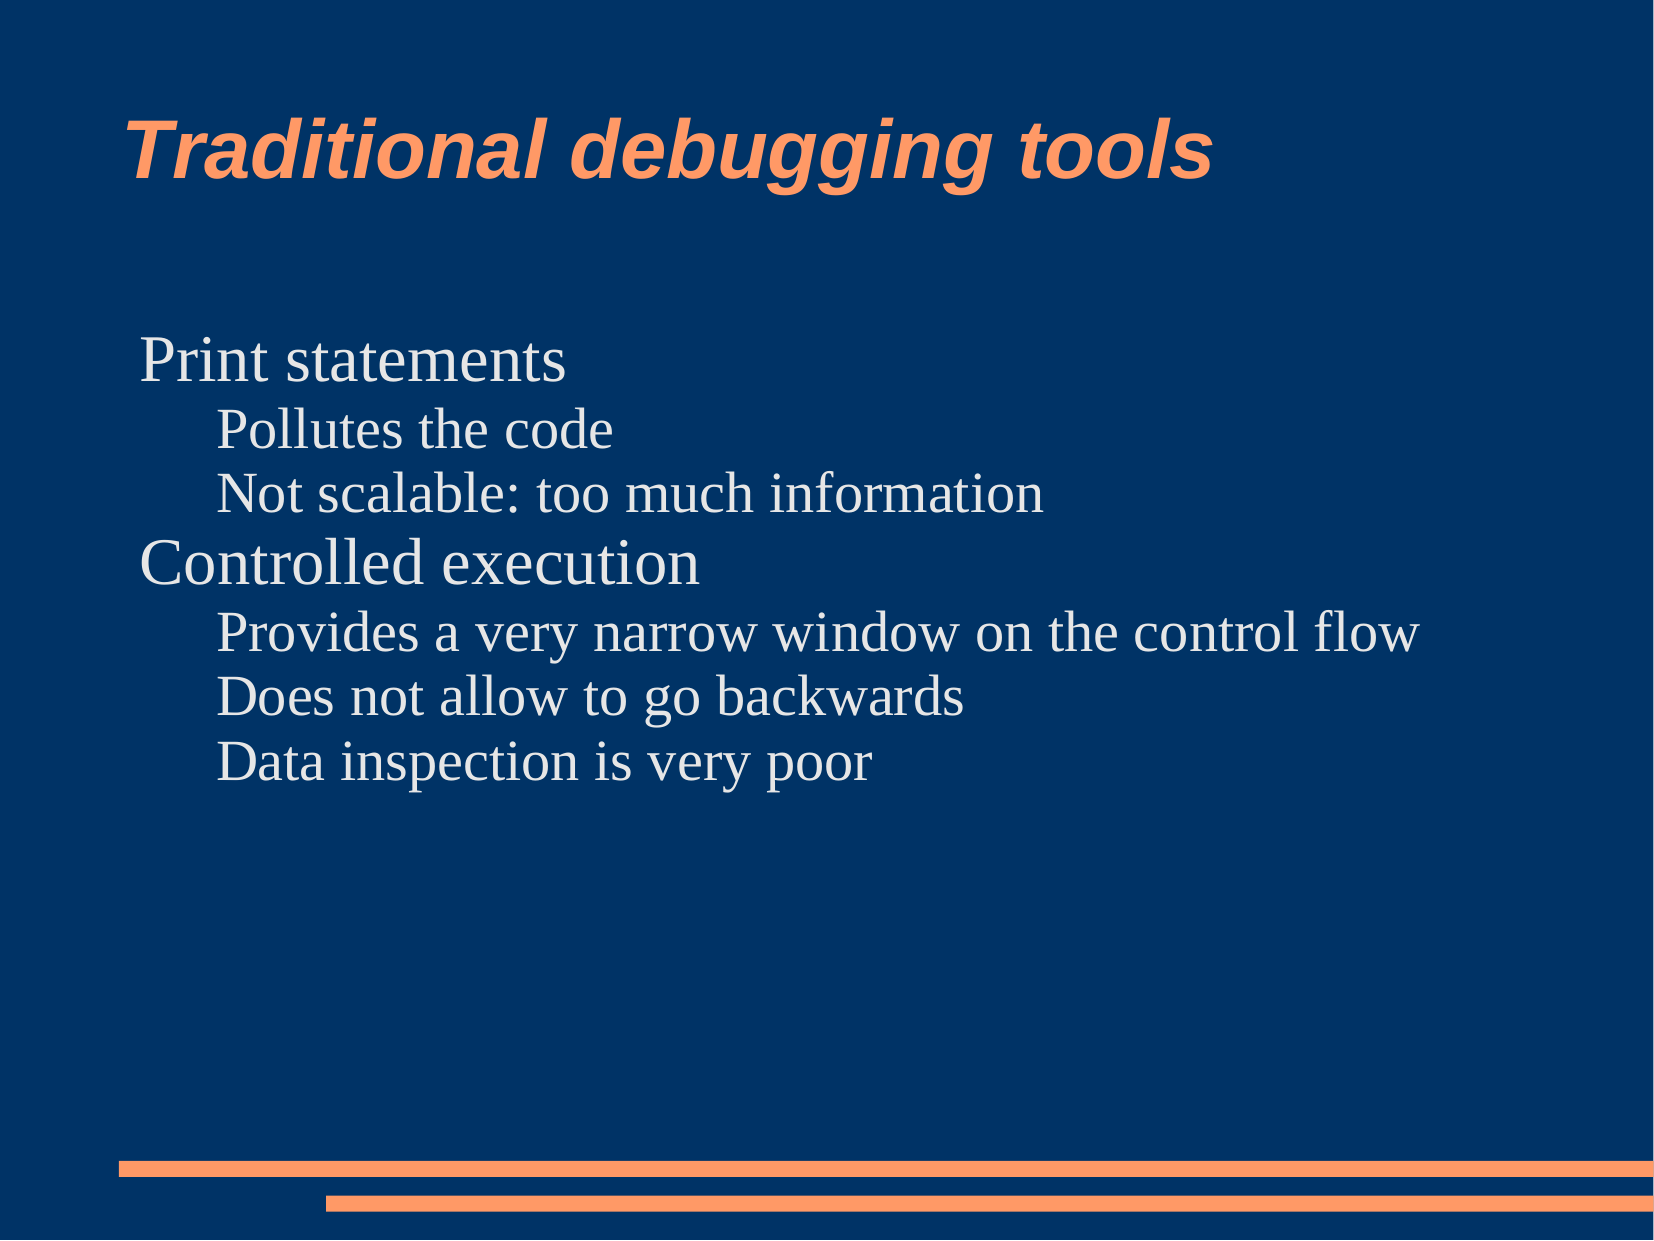

# Traditional debugging tools
Print statements
Pollutes the code
Not scalable: too much information
Controlled execution
Provides a very narrow window on the control flow
Does not allow to go backwards
Data inspection is very poor